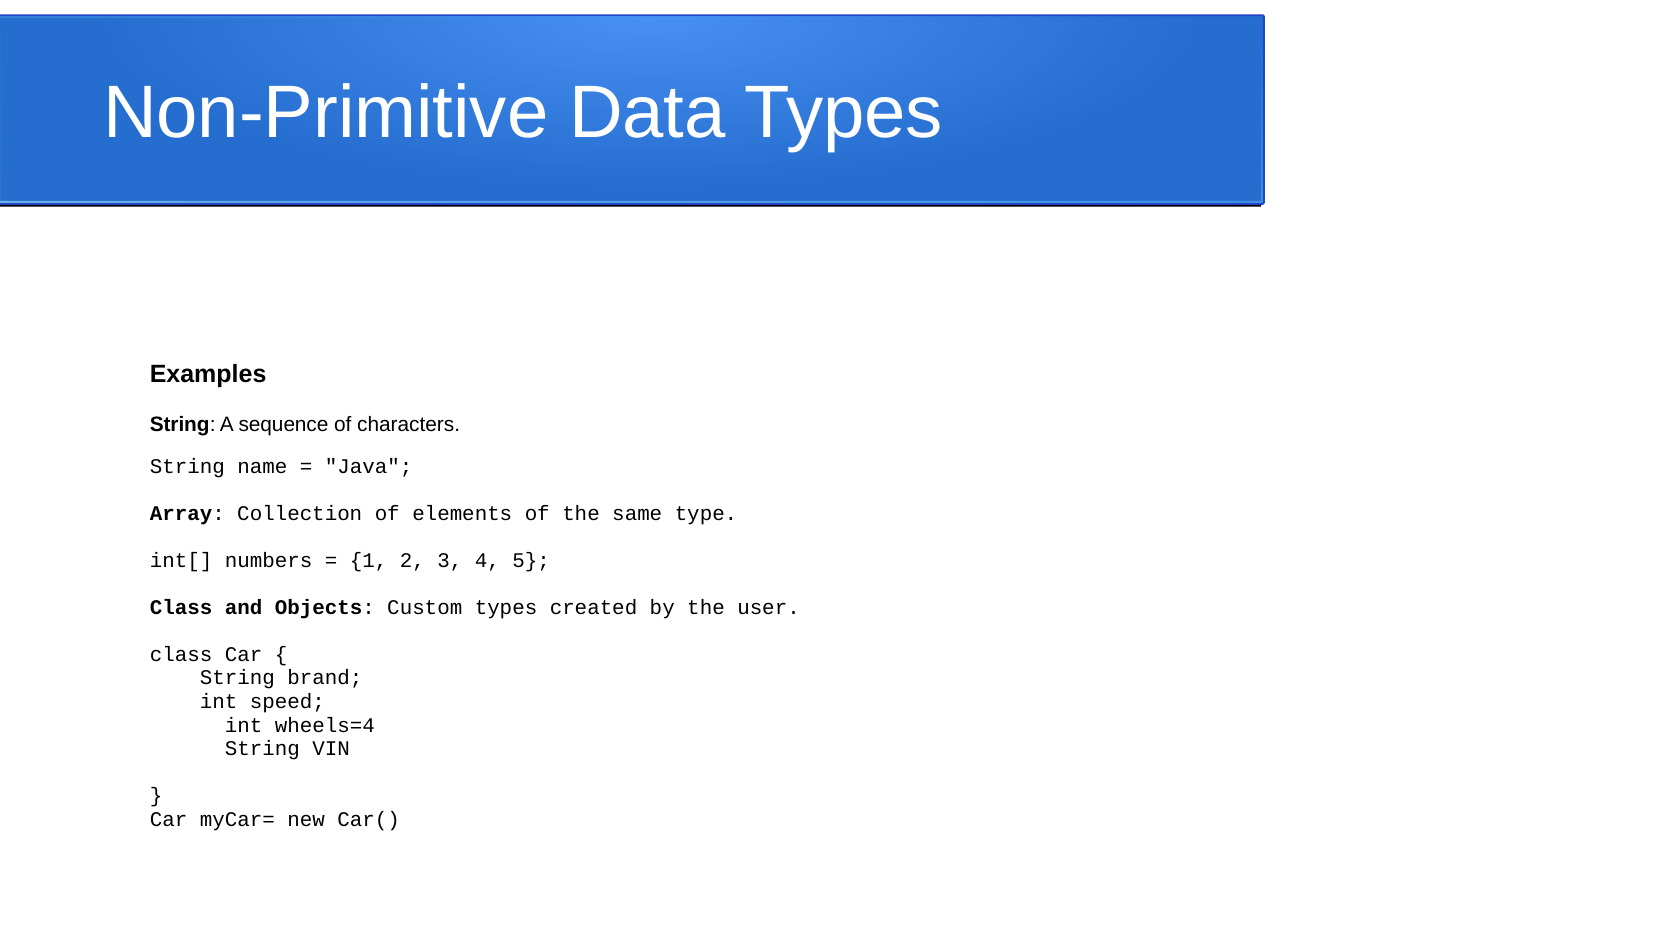

# Non-Primitive Data Types
Examples
String: A sequence of characters.
String name = "Java";
Array: Collection of elements of the same type.
int[] numbers = {1, 2, 3, 4, 5};
Class and Objects: Custom types created by the user.
class Car {
 String brand;
 int speed;
	int wheels=4
	String VIN
}
Car myCar= new Car()